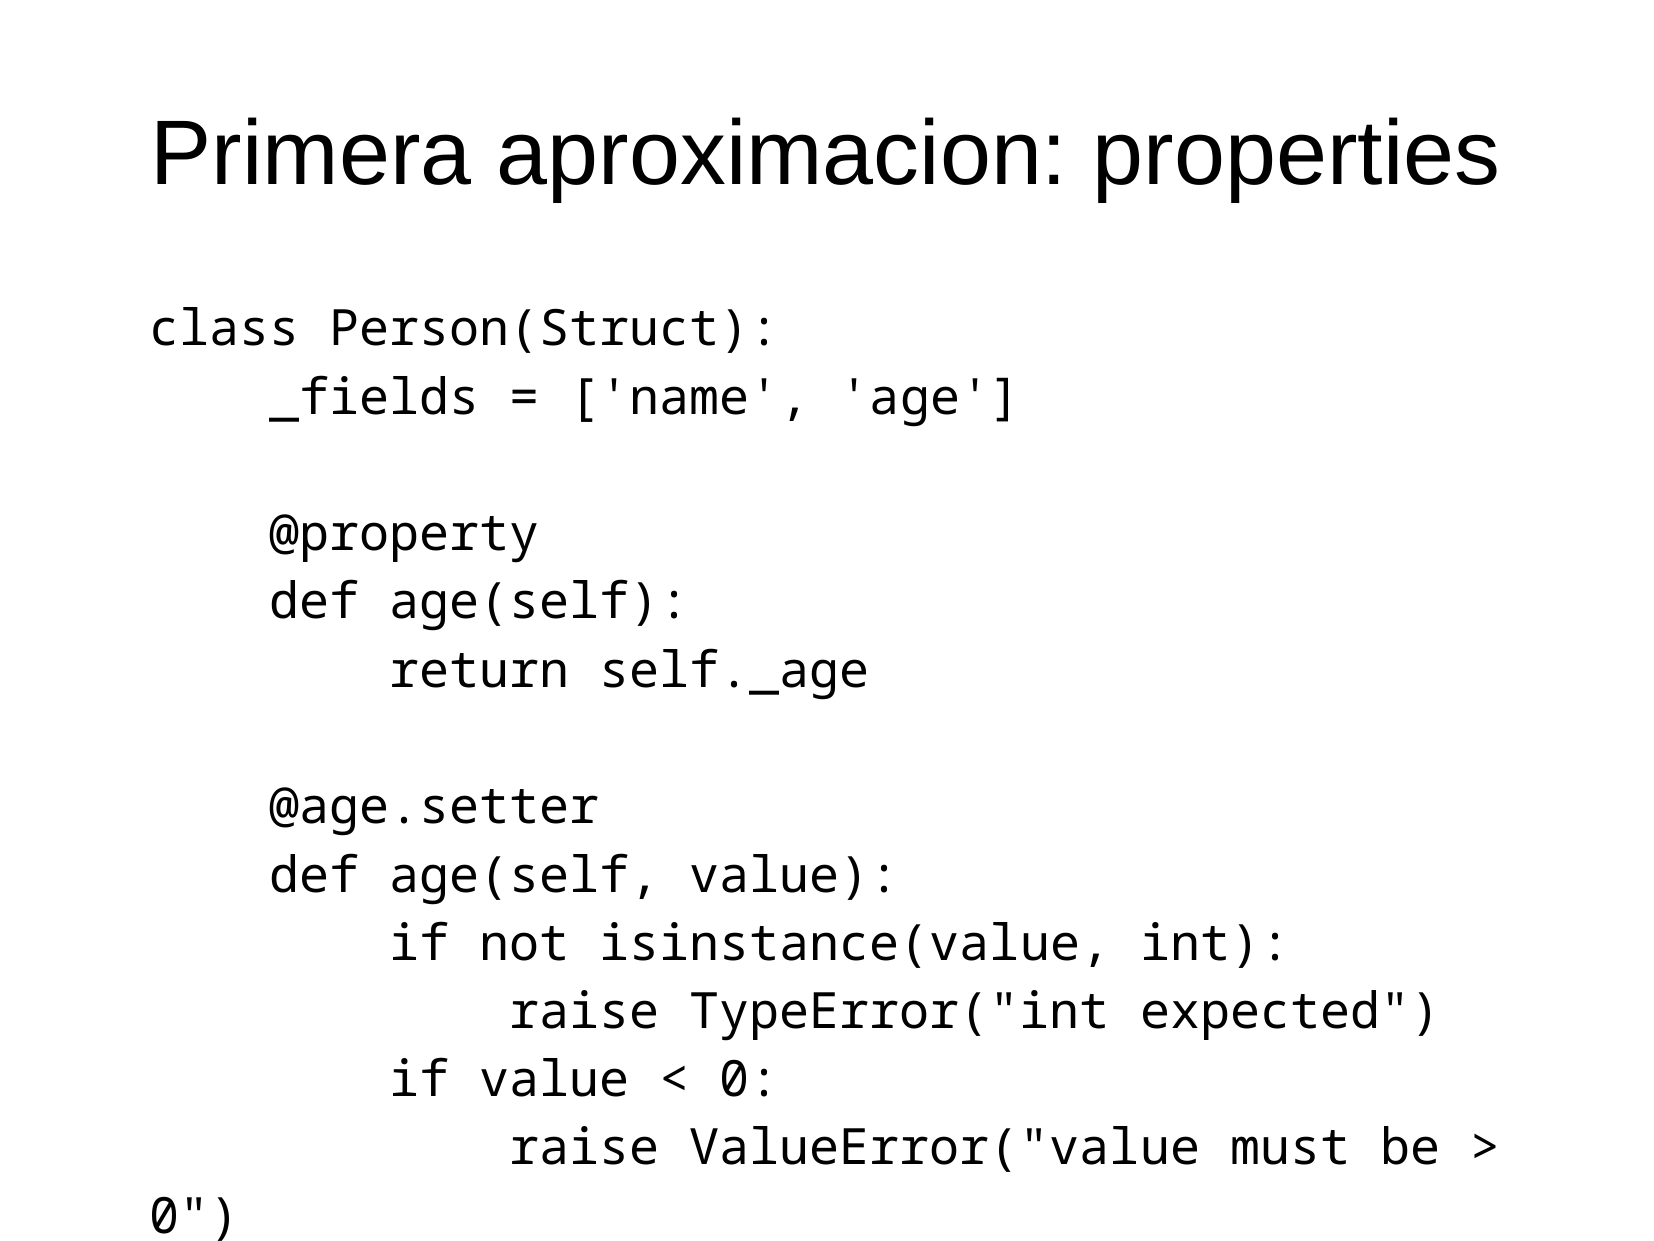

# Primera aproximacion: properties
class Person(Struct):
 _fields = ['name', 'age']
 @property
 def age(self):
 return self._age
 @age.setter
 def age(self, value):
 if not isinstance(value, int):
 raise TypeError("int expected")
 if value < 0:
 raise ValueError("value must be > 0")
 self._age = value